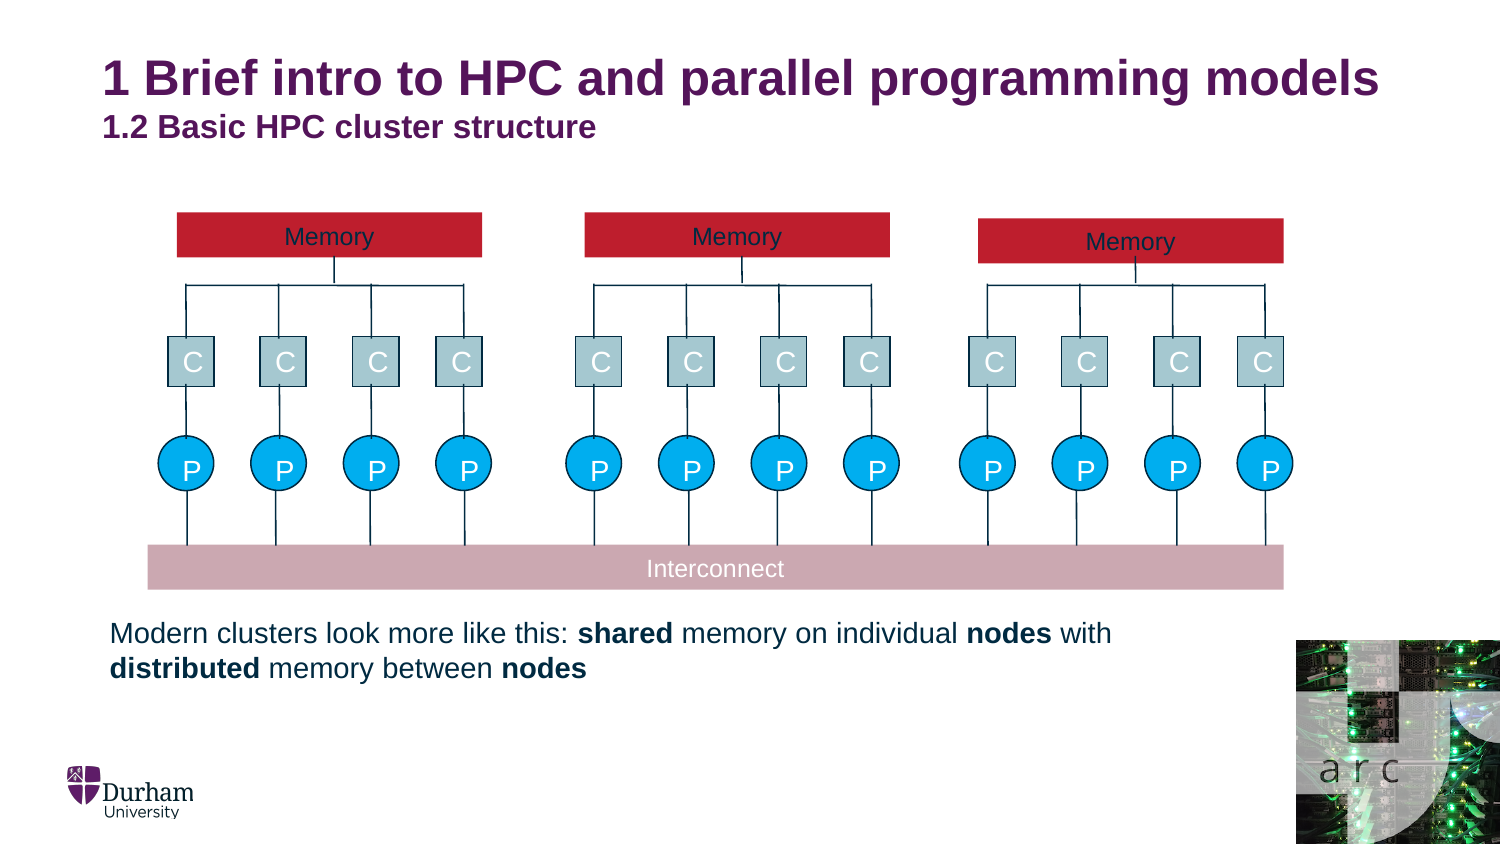

# 1 Brief intro to HPC and parallel programming models 1.2 Basic HPC cluster structure
Memory
C
C
C
C
P
P
P
P
Memory
C
C
C
C
P
P
P
P
Memory
C
C
C
C
P
P
P
P
Interconnect
Modern clusters look more like this: shared memory on individual nodes with distributed memory between nodes